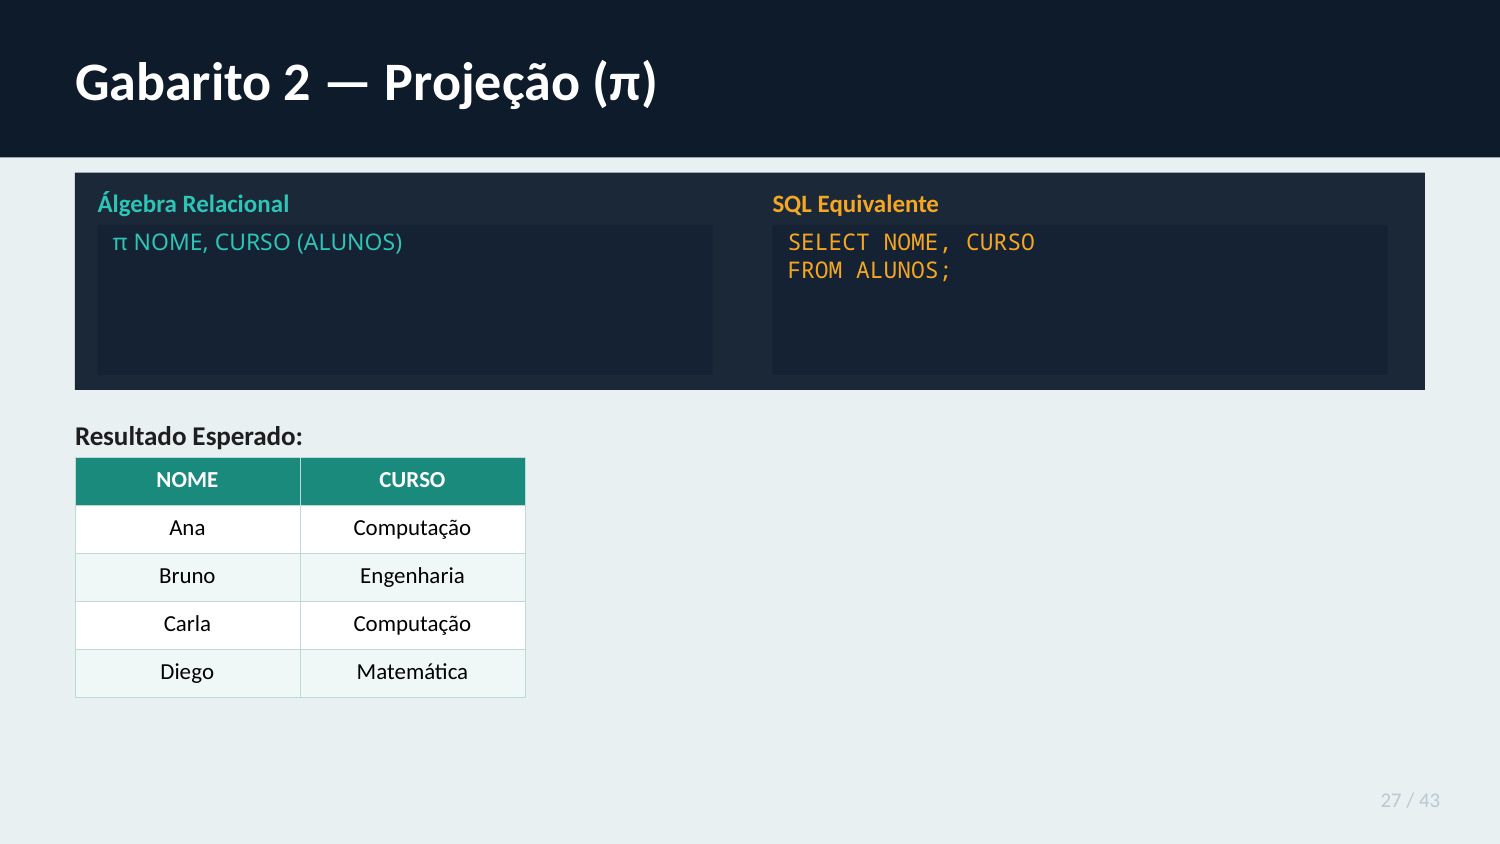

Gabarito 2 — Projeção (π)
Álgebra Relacional
SQL Equivalente
π NOME, CURSO (ALUNOS)
SELECT NOME, CURSO
FROM ALUNOS;
Resultado Esperado:
| NOME | CURSO |
| --- | --- |
| Ana | Computação |
| Bruno | Engenharia |
| Carla | Computação |
| Diego | Matemática |
27 / 43